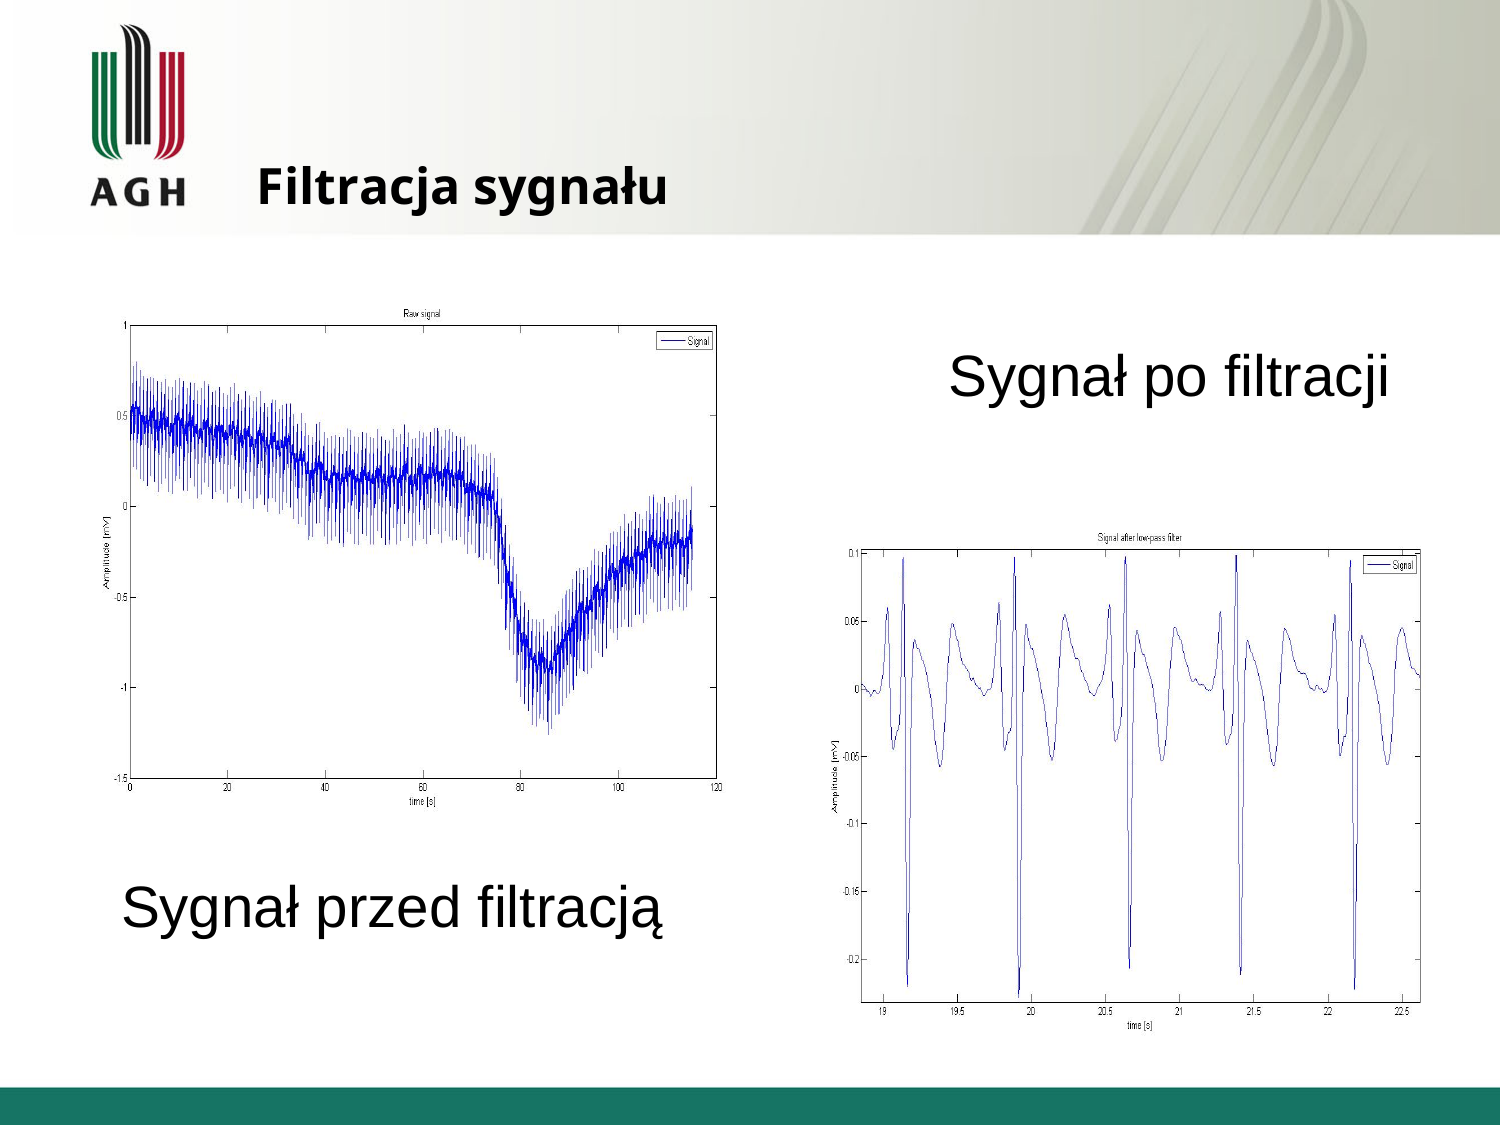

# Filtracja sygnału
Sygnał po filtracji
Sygnał przed filtracją